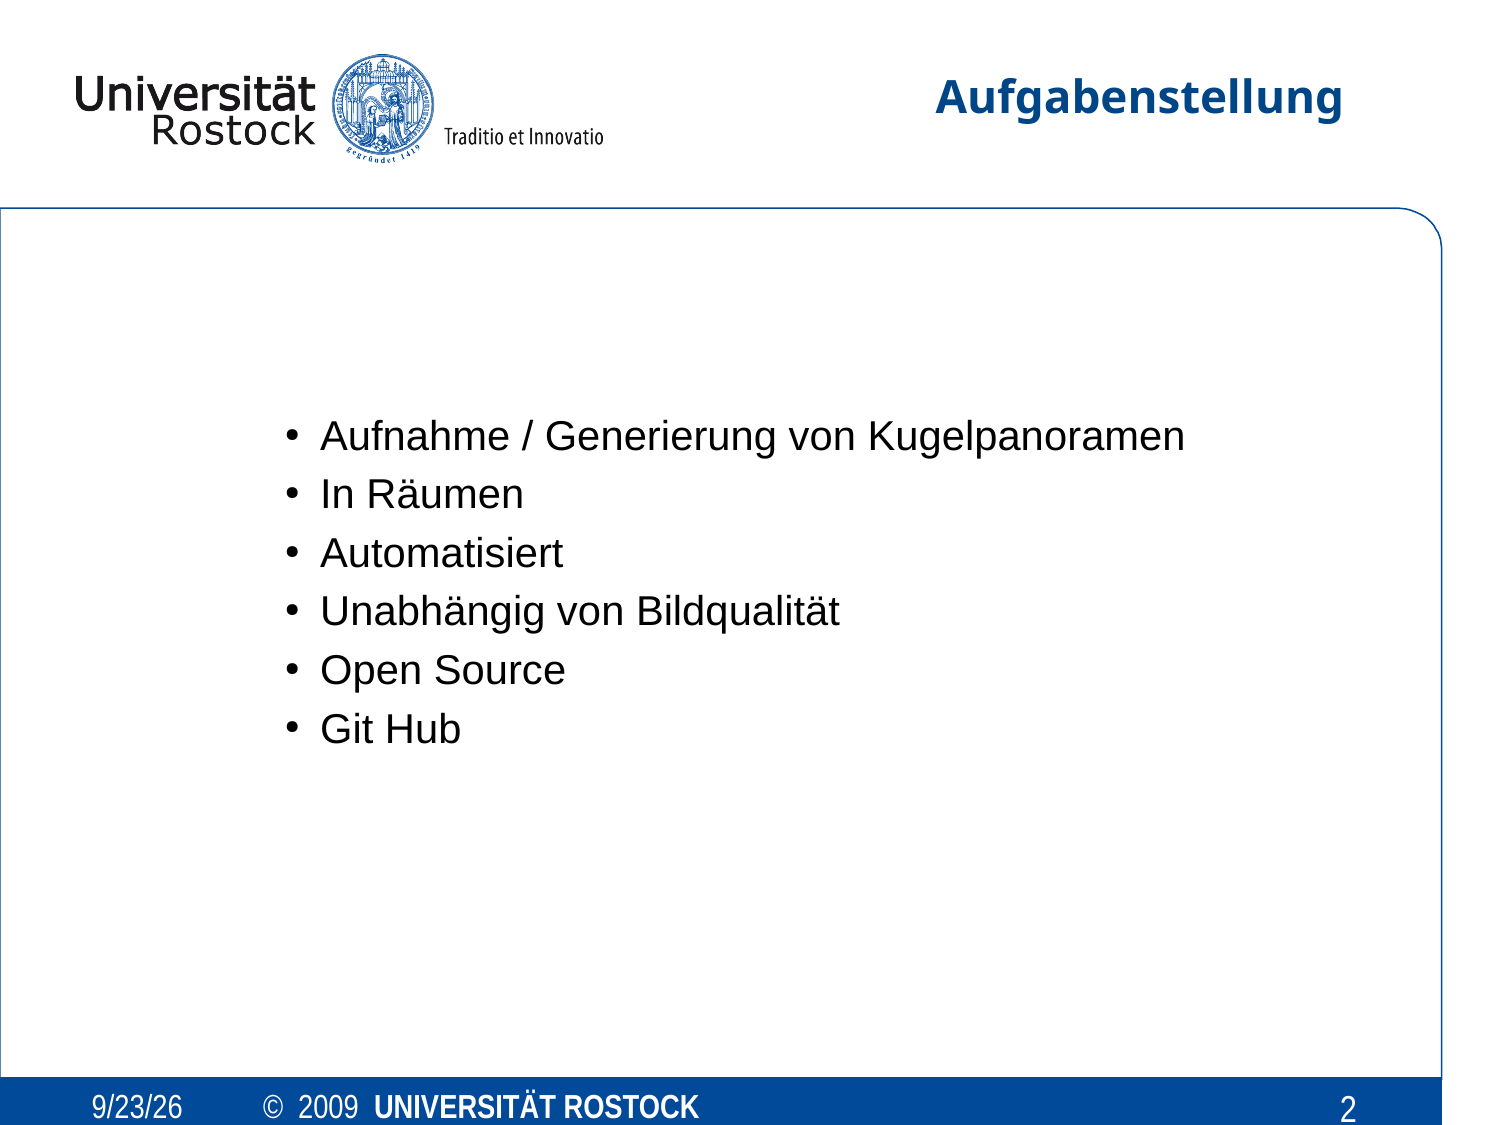

# Aufgabenstellung
Aufnahme / Generierung von Kugelpanoramen
In Räumen
Automatisiert
Unabhängig von Bildqualität
Open Source
Git Hub
 © 2009 UNIVERSITÄT ROSTOCK